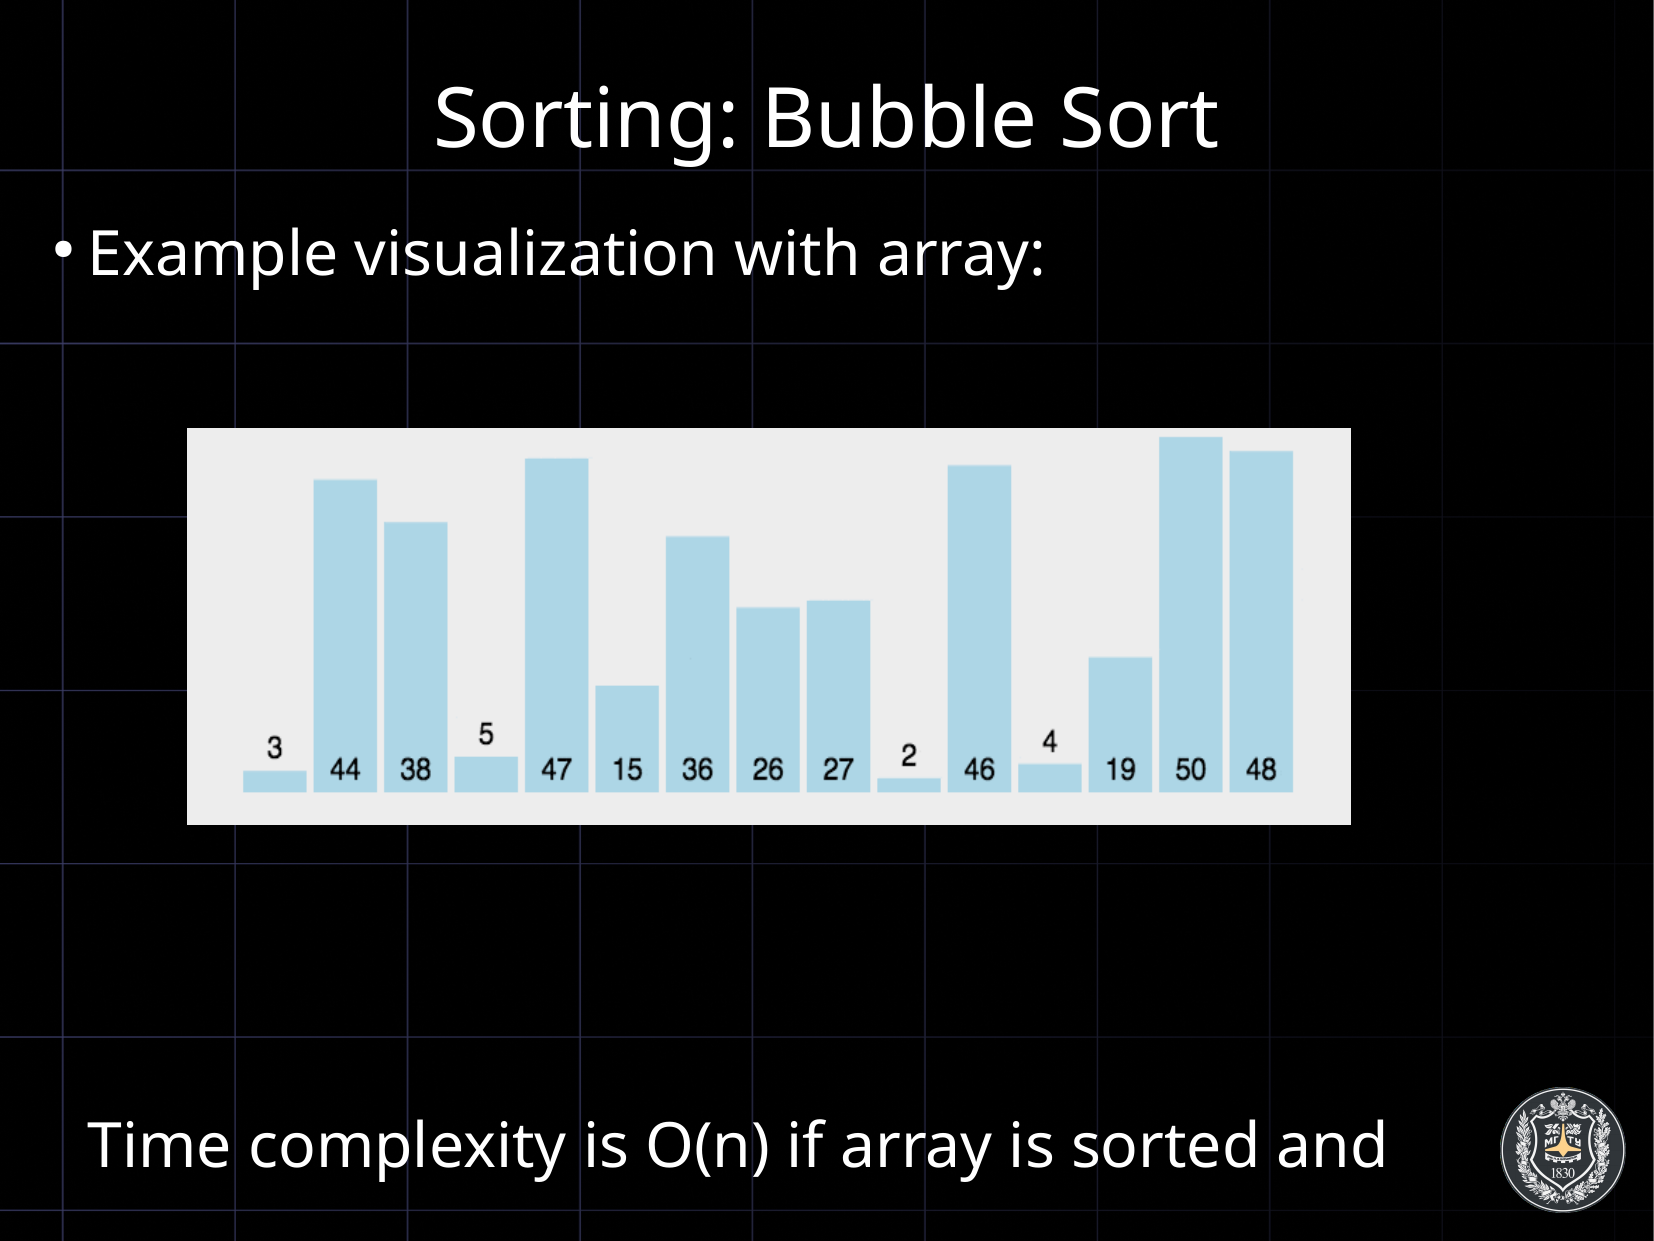

# Sorting: Bubble Sort
Example visualization with array:
Time complexity is O(n) if array is sorted and
O(n2) if unsorted.